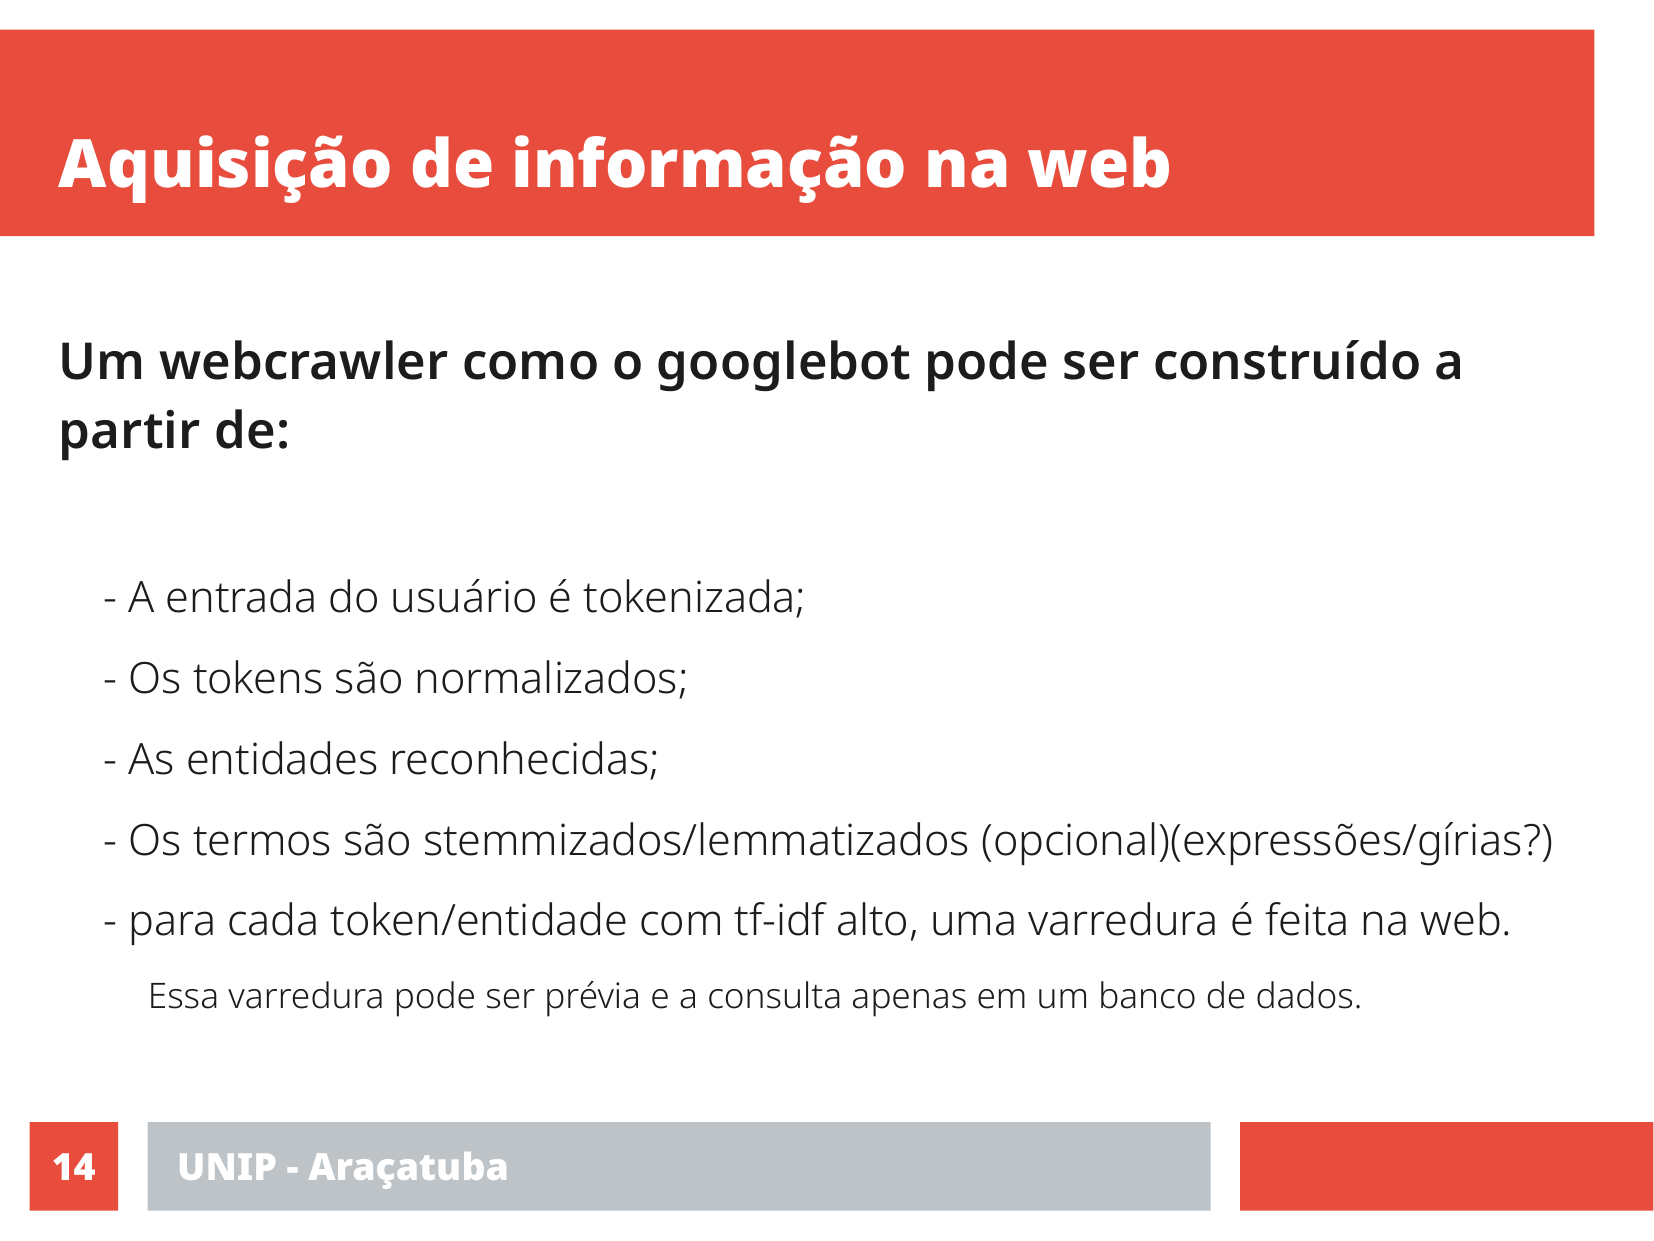

# Aquisição de informação na web
Um webcrawler como o googlebot pode ser construído a partir de:
- A entrada do usuário é tokenizada;
- Os tokens são normalizados;
- As entidades reconhecidas;
- Os termos são stemmizados/lemmatizados (opcional)(expressões/gírias?)
- para cada token/entidade com tf-idf alto, uma varredura é feita na web.
Essa varredura pode ser prévia e a consulta apenas em um banco de dados.
14
UNIP - Araçatuba